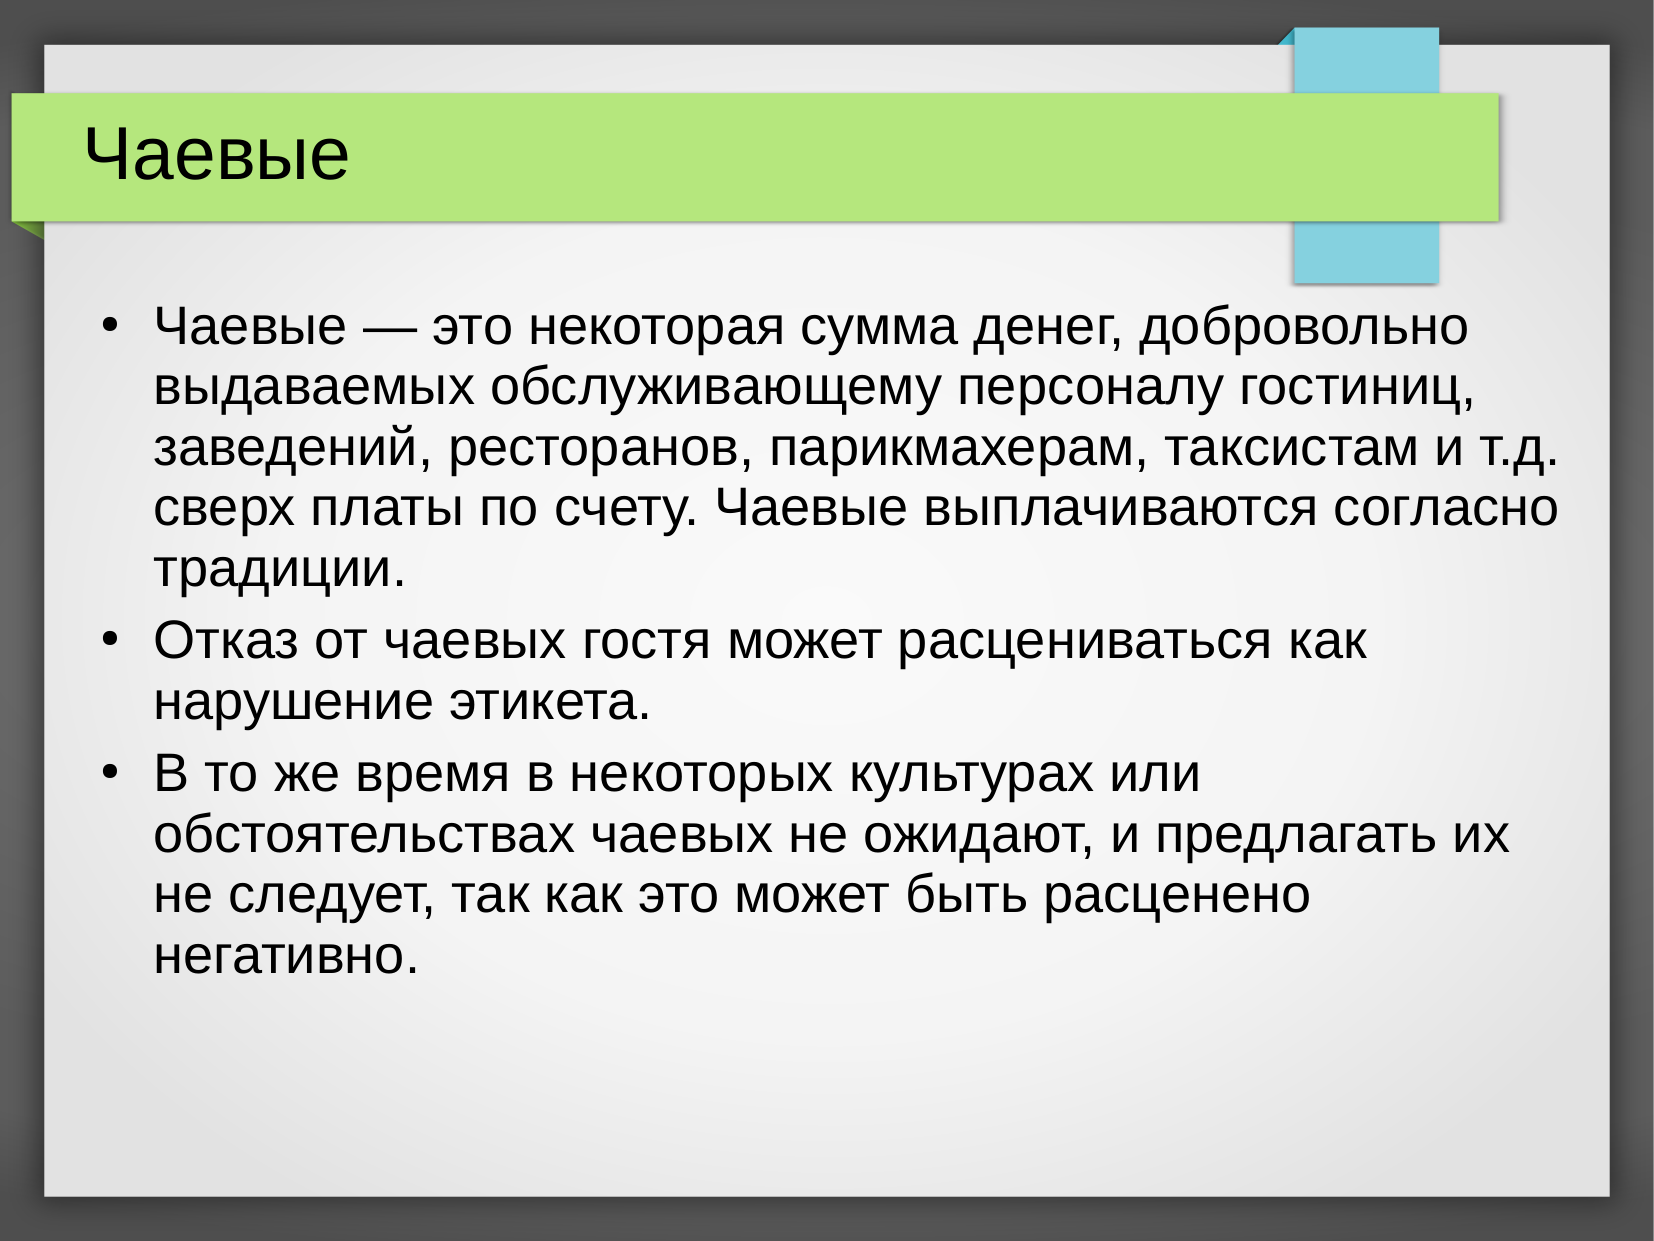

# Чаевые
Чаевые — это некоторая сумма денег, добровольно выдаваемых обслуживающему персоналу гостиниц, заведений, ресторанов, парикмахерам, таксистам и т.д. сверх платы по счету. Чаевые выплачиваются согласно традиции.
Отказ от чаевых гостя может расцениваться как нарушение этикета.
В то же время в некоторых культурах или обстоятельствах чаевых не ожидают, и предлагать их не следует, так как это может быть расценено негативно.